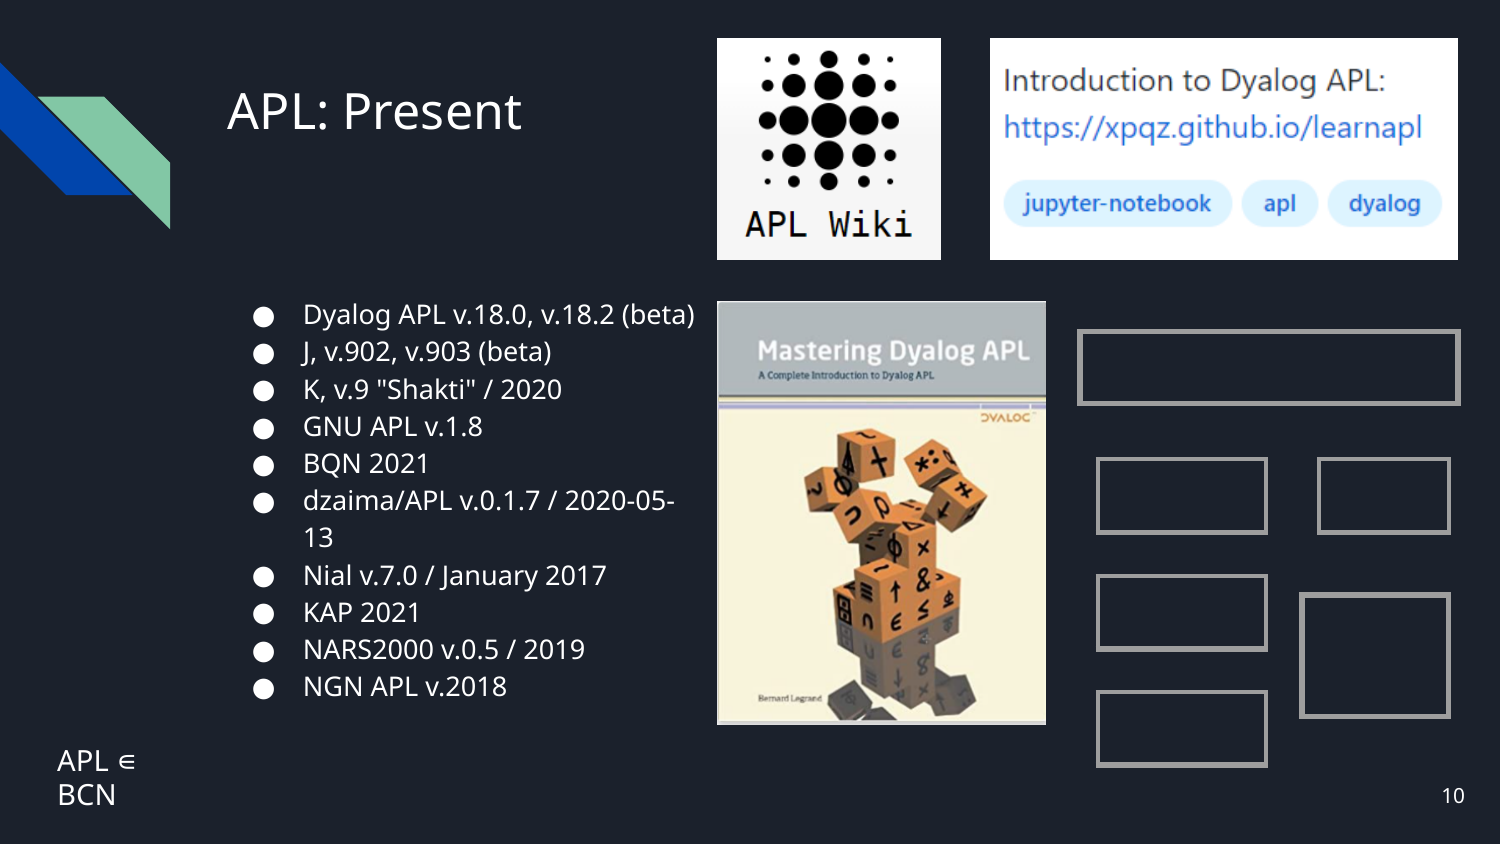

# APL: Present
Dyalog APL v.18.0, v.18.2 (beta)
J, v.902, v.903 (beta)
K, v.9 "Shakti" / 2020
GNU APL v.1.8
BQN 2021
dzaima/APL v.0.1.7 / 2020-05-13
Nial v.7.0 / January 2017
KAP 2021
NARS2000 v.0.5 / 2019
NGN APL v.2018
| |
| --- |
| |
| --- |
| |
| --- |
| |
| --- |
| |
| --- |
| |
| --- |